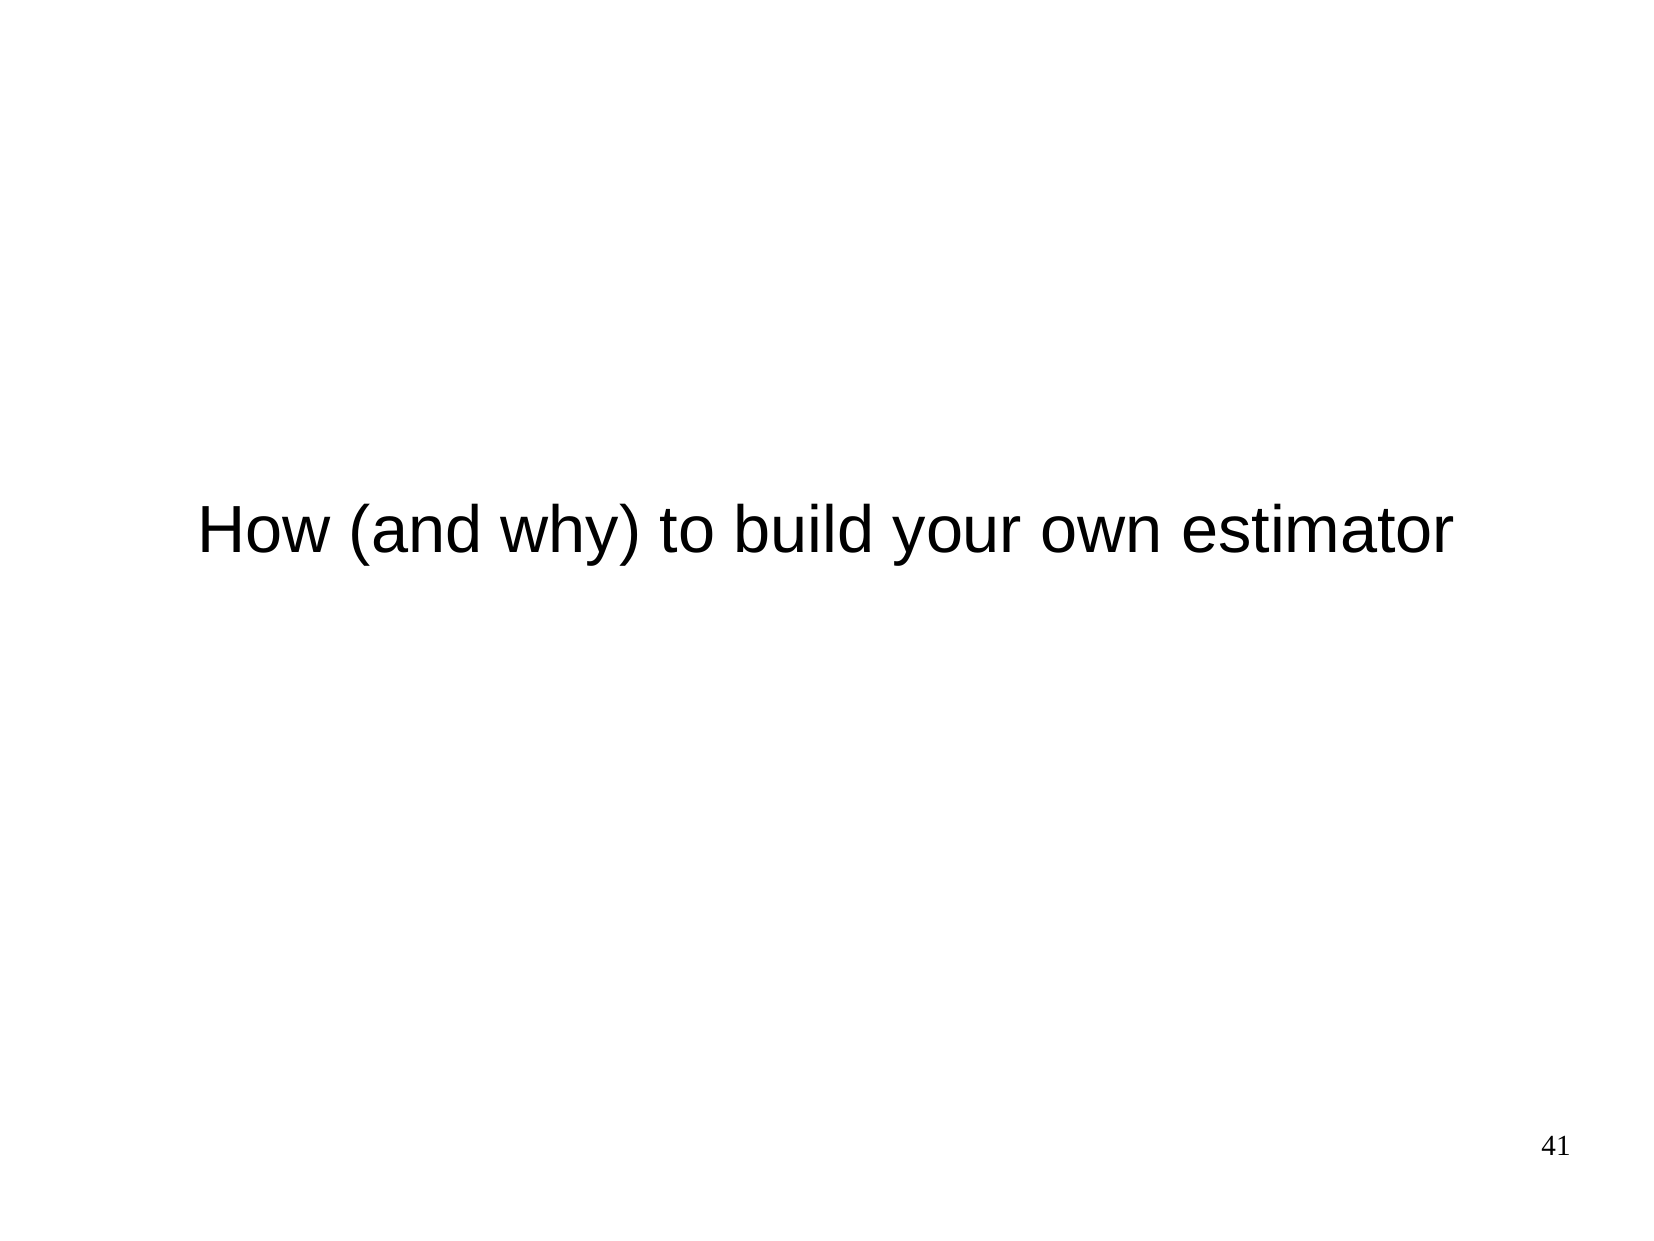

# How (and why) to build your own estimator
41